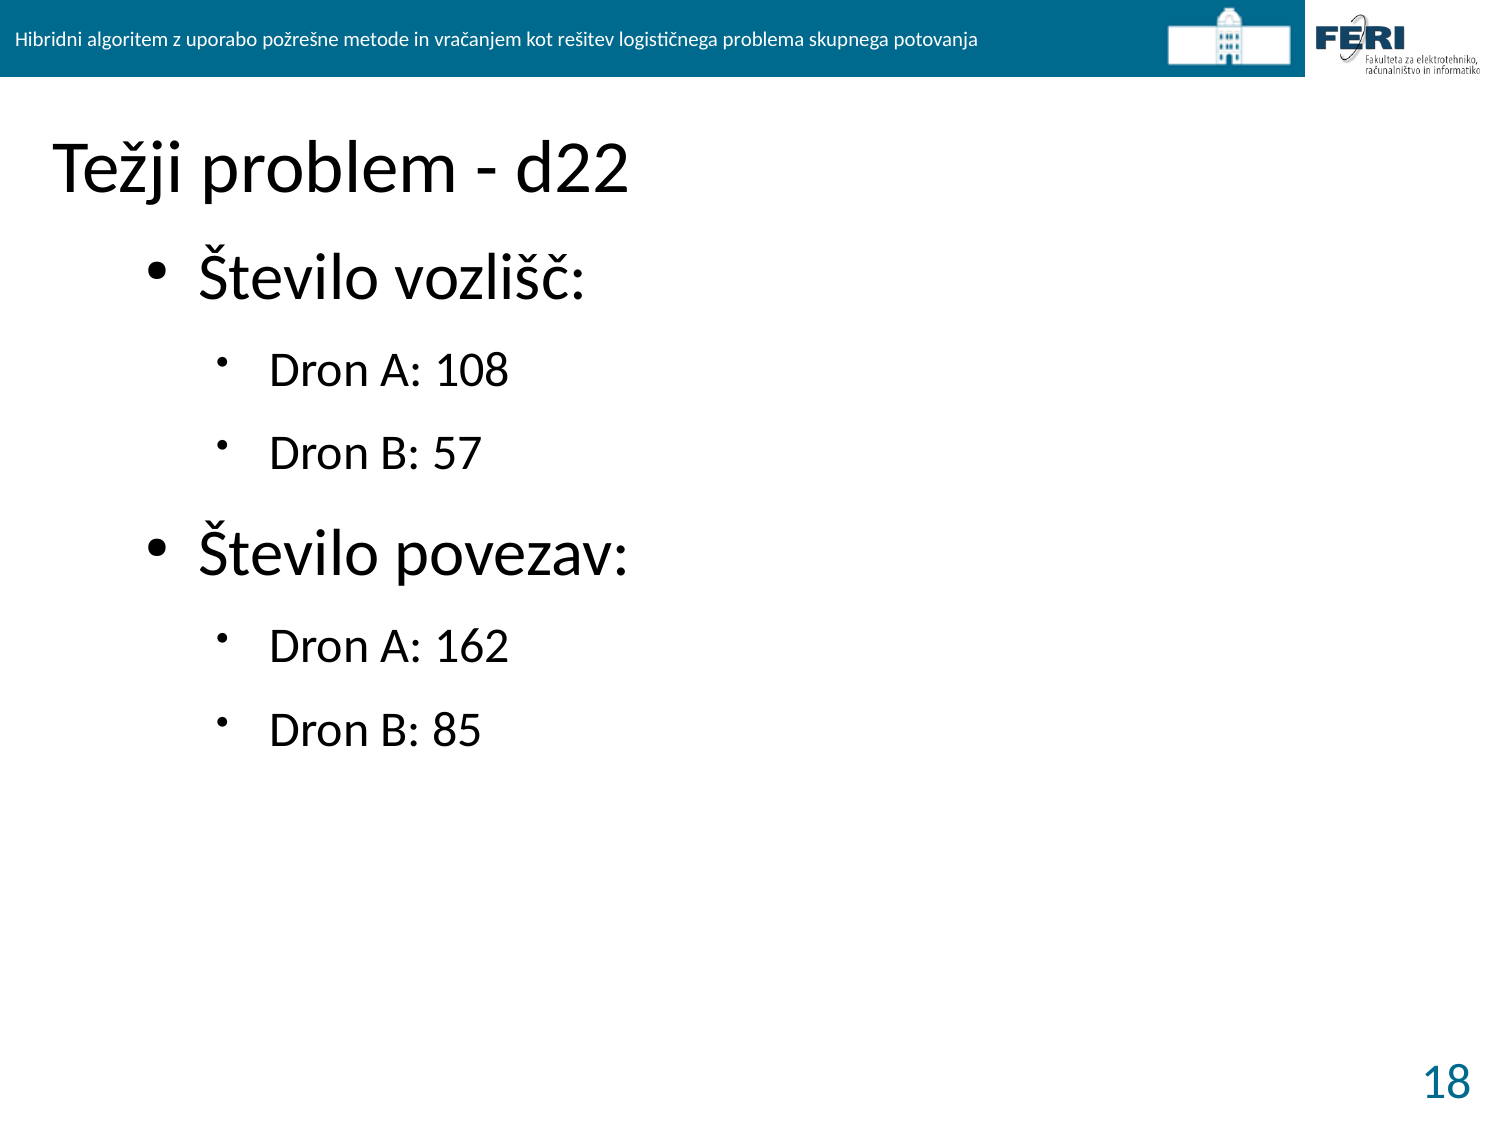

Hibridni algoritem z uporabo požrešne metode in vračanjem kot rešitev logističnega problema skupnega potovanja
# Težji problem - d22
Število vozlišč:
Dron A: 108
Dron B: 57
Število povezav:
Dron A: 162
Dron B: 85